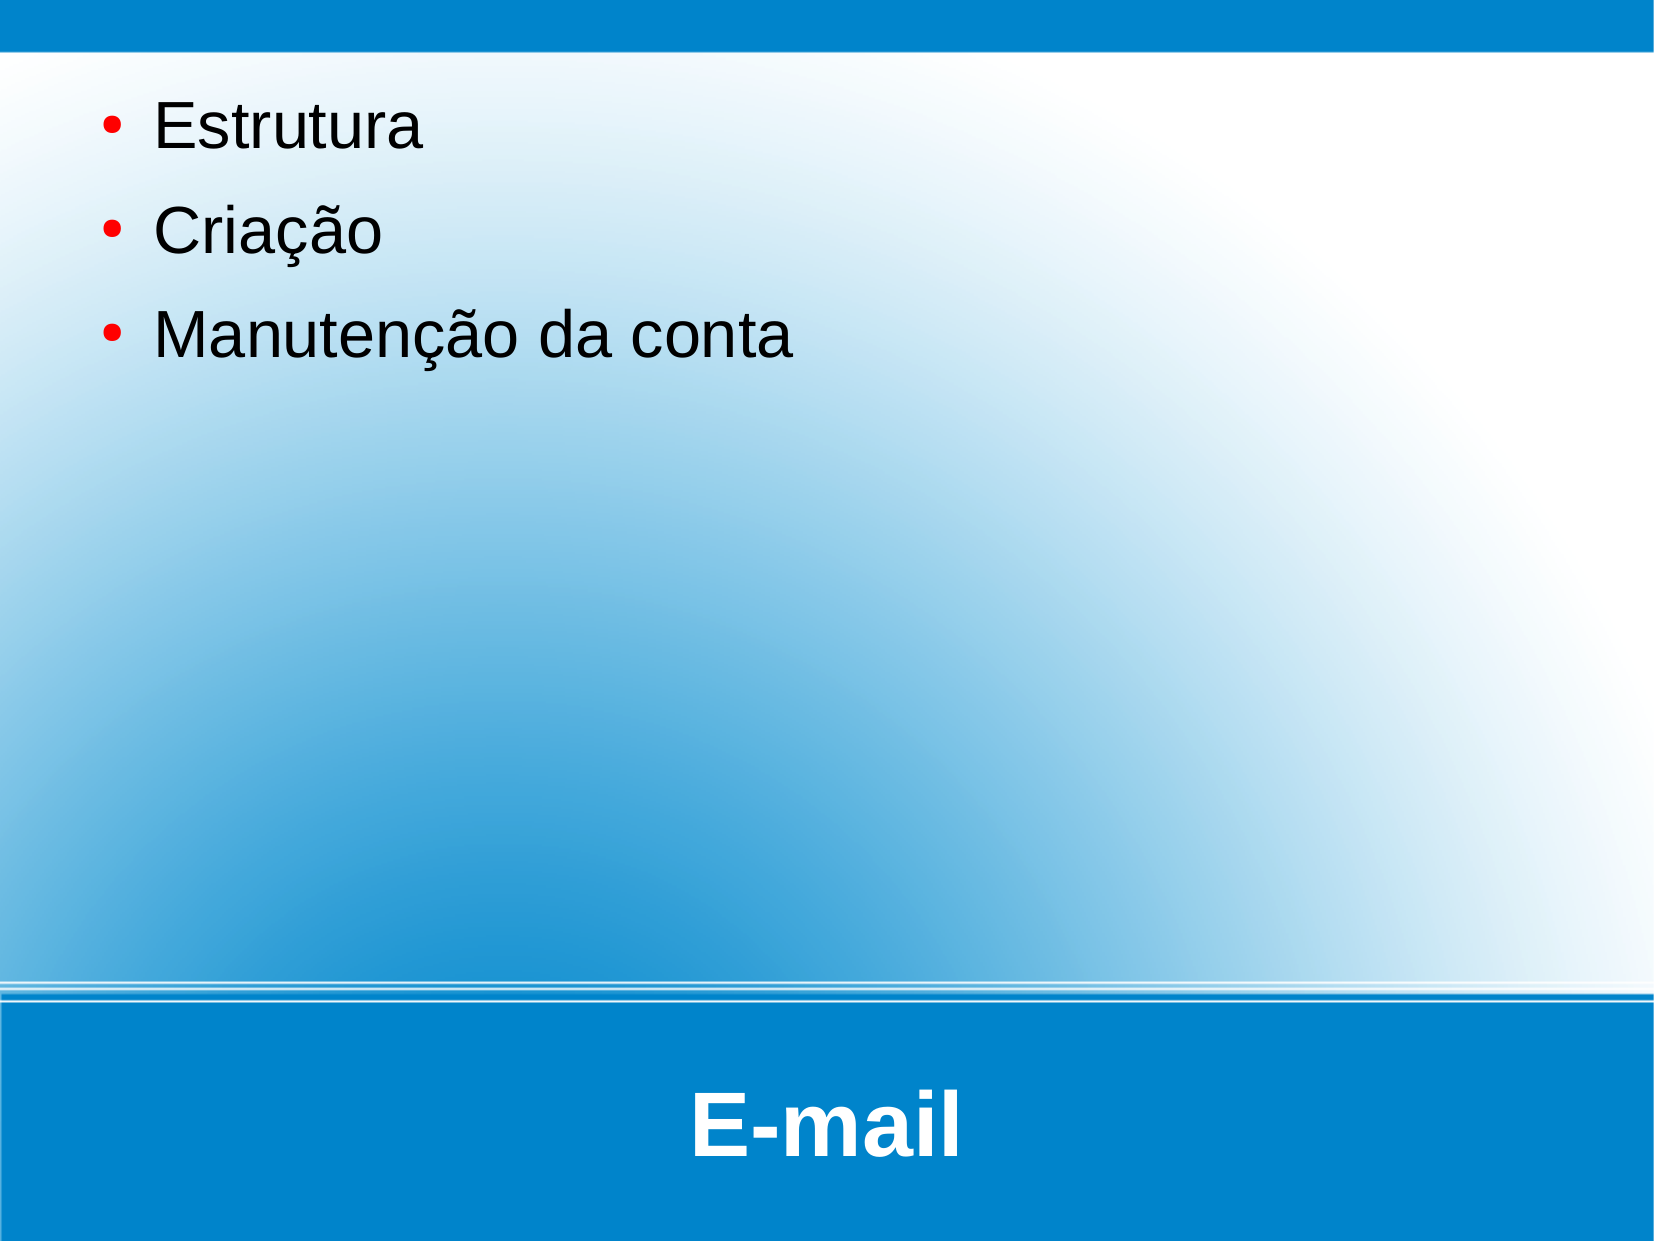

Estrutura
Criação
Manutenção da conta
# E-mail